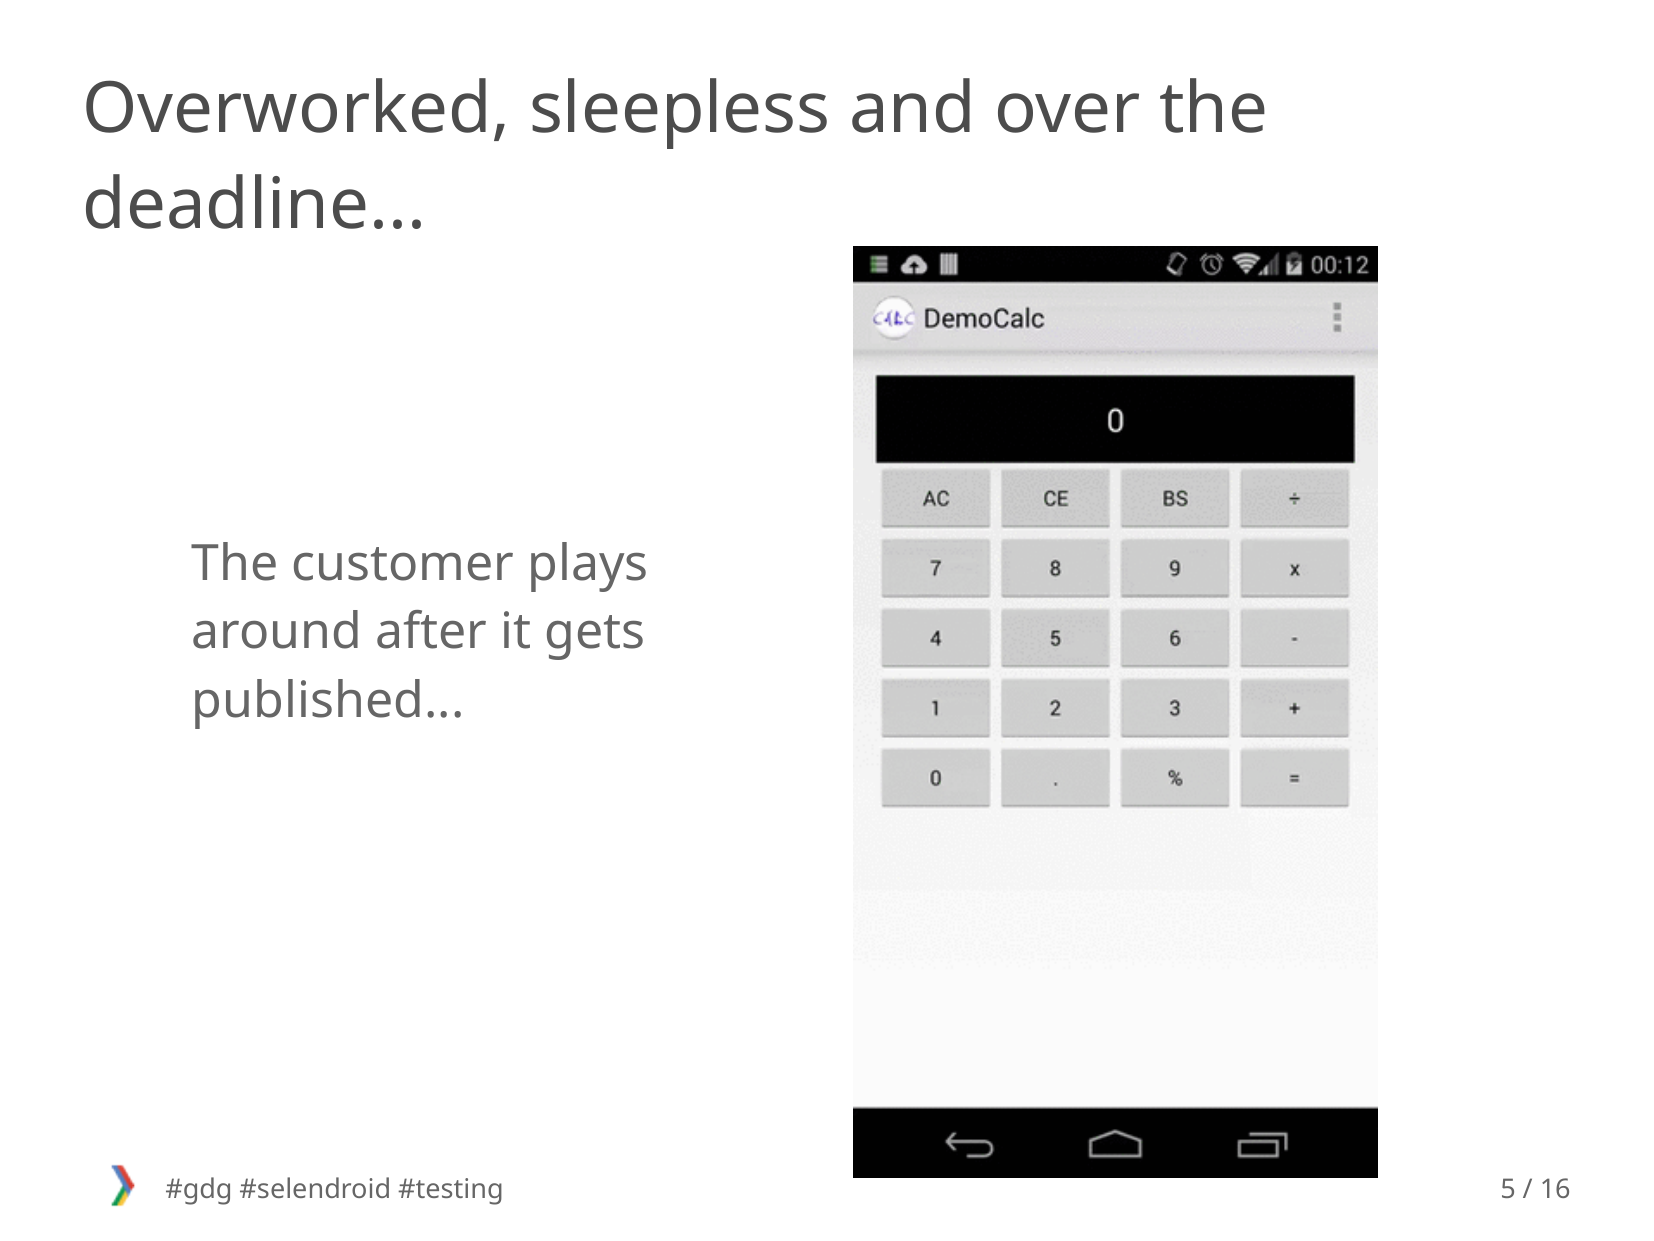

# Overworked, sleepless and over the deadline...
The customer plays around after it gets published...
#gdg #selendroid #testing
5